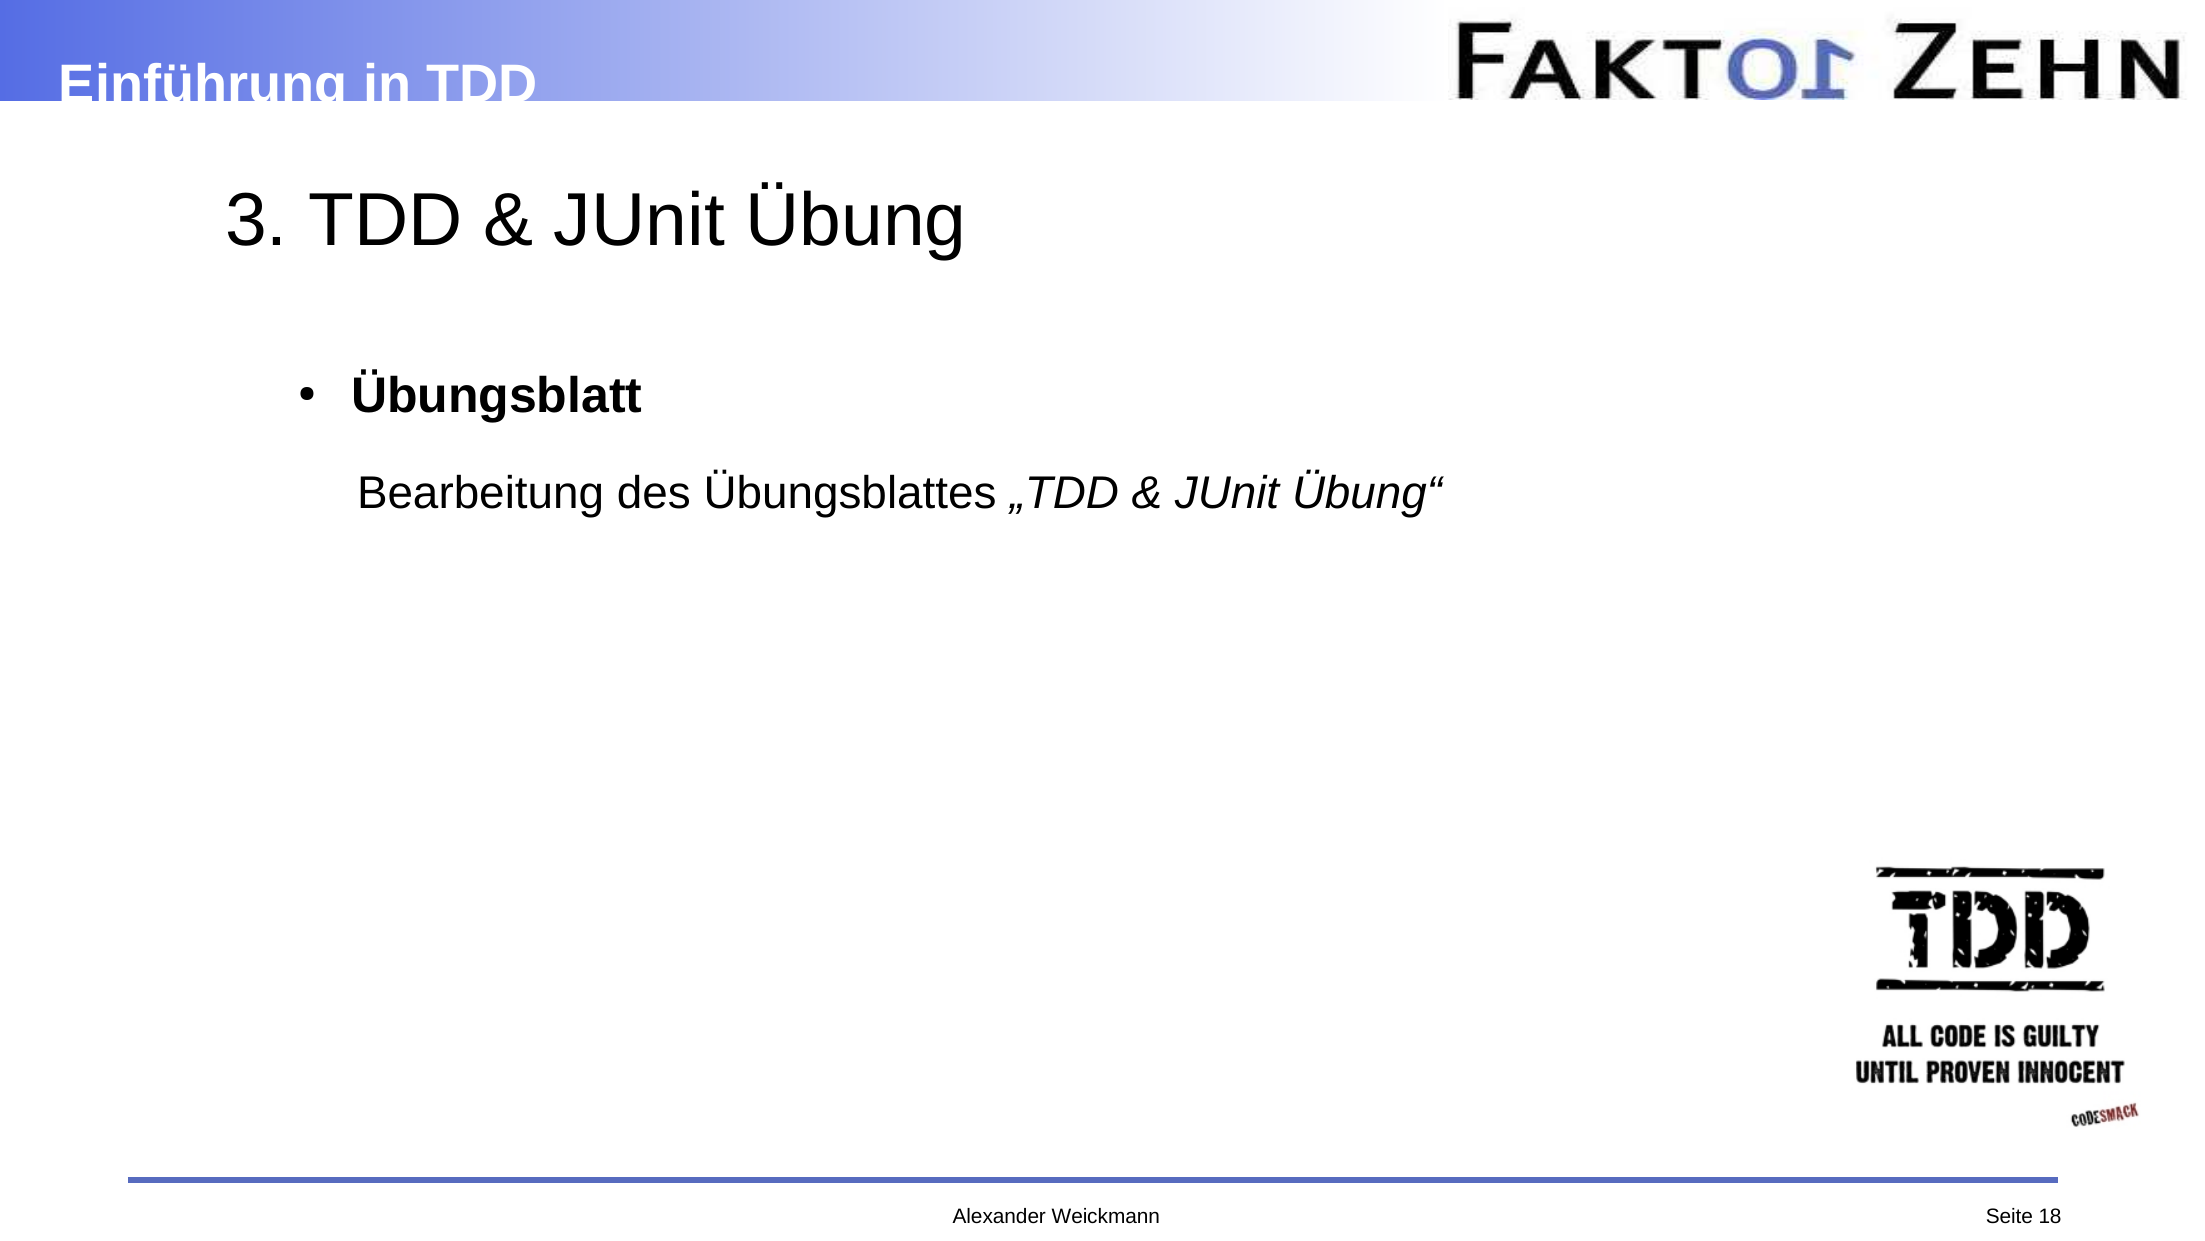

# 3. TDD & JUnit Übung
Übungsblatt
 	Bearbeitung des Übungsblattes „TDD & JUnit Übung“